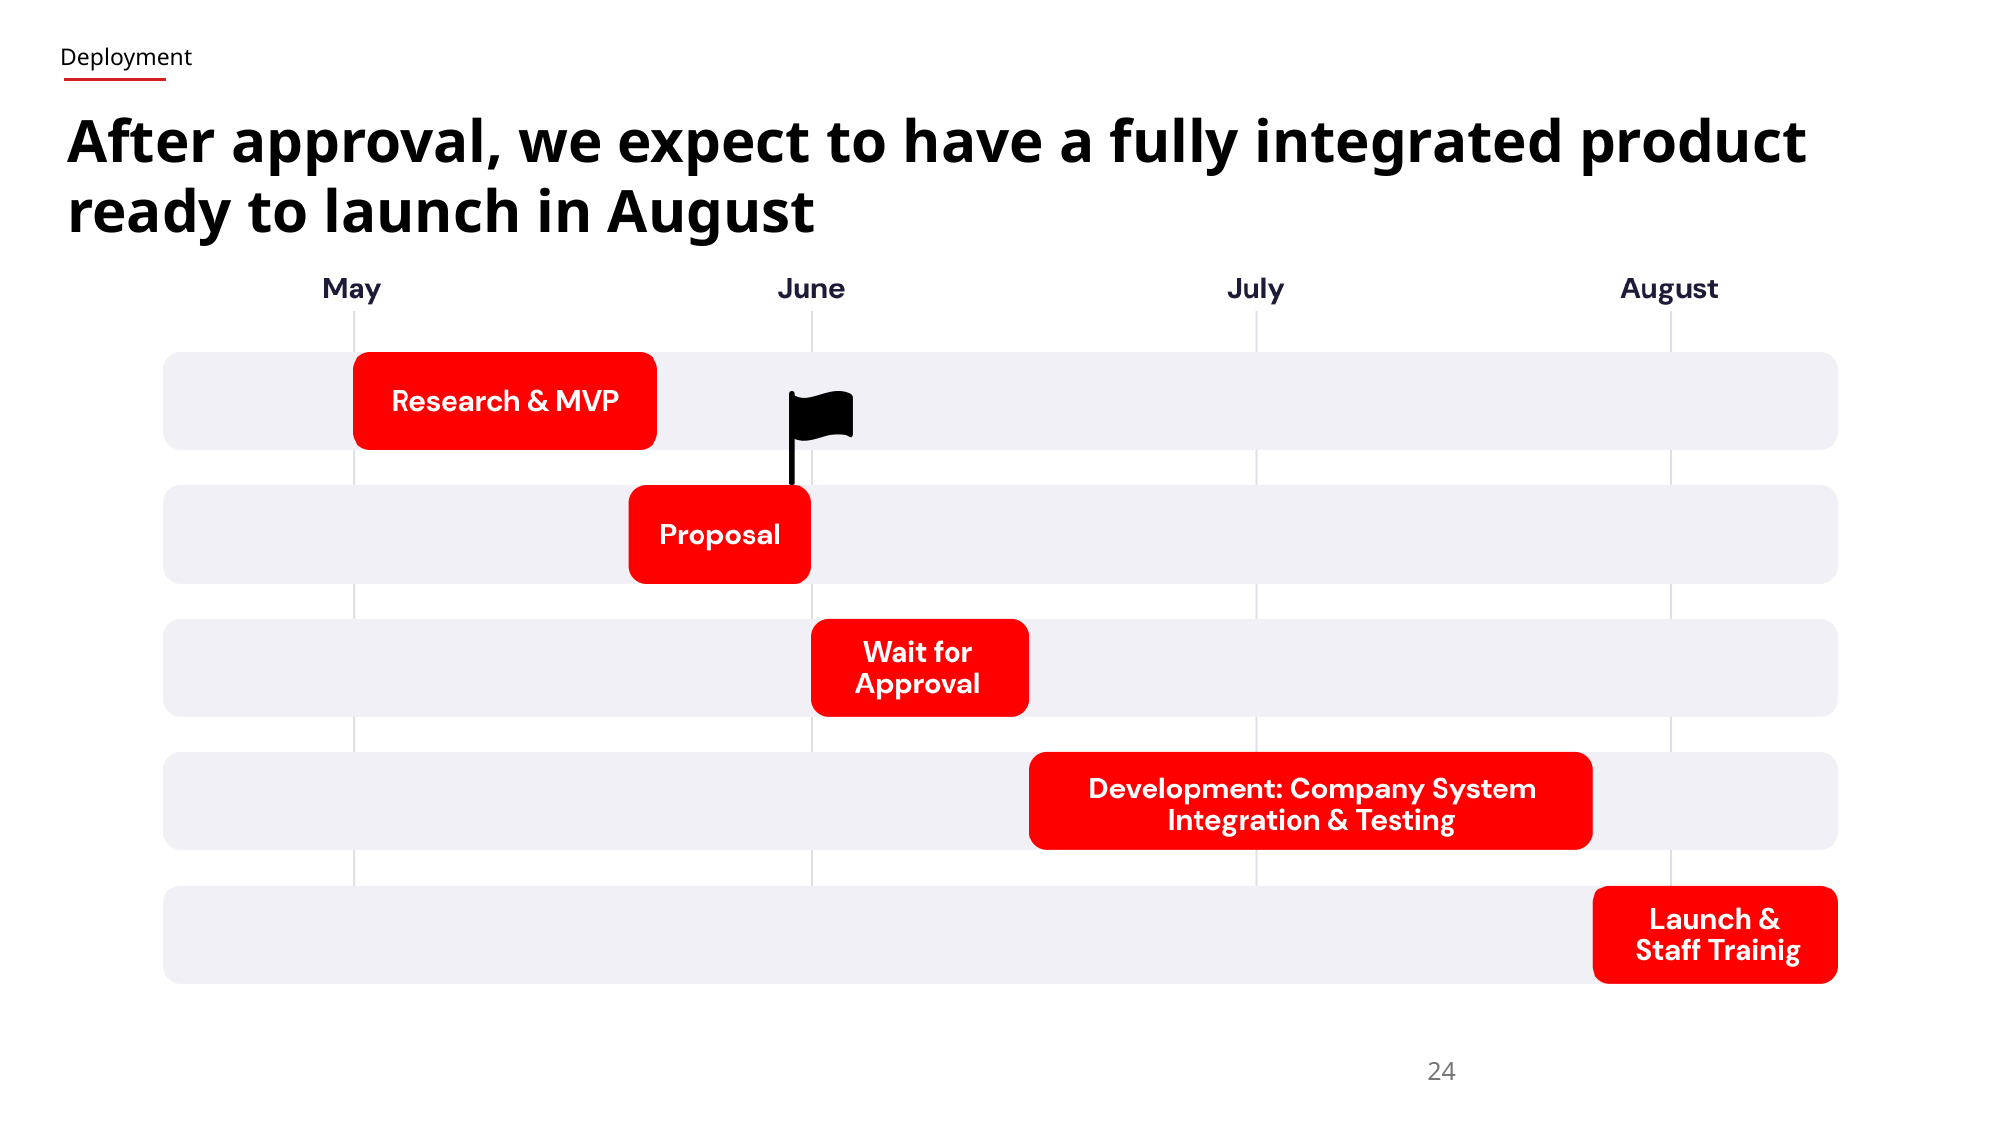

Deployment
After approval, we expect to have a fully integrated product ready to launch in August